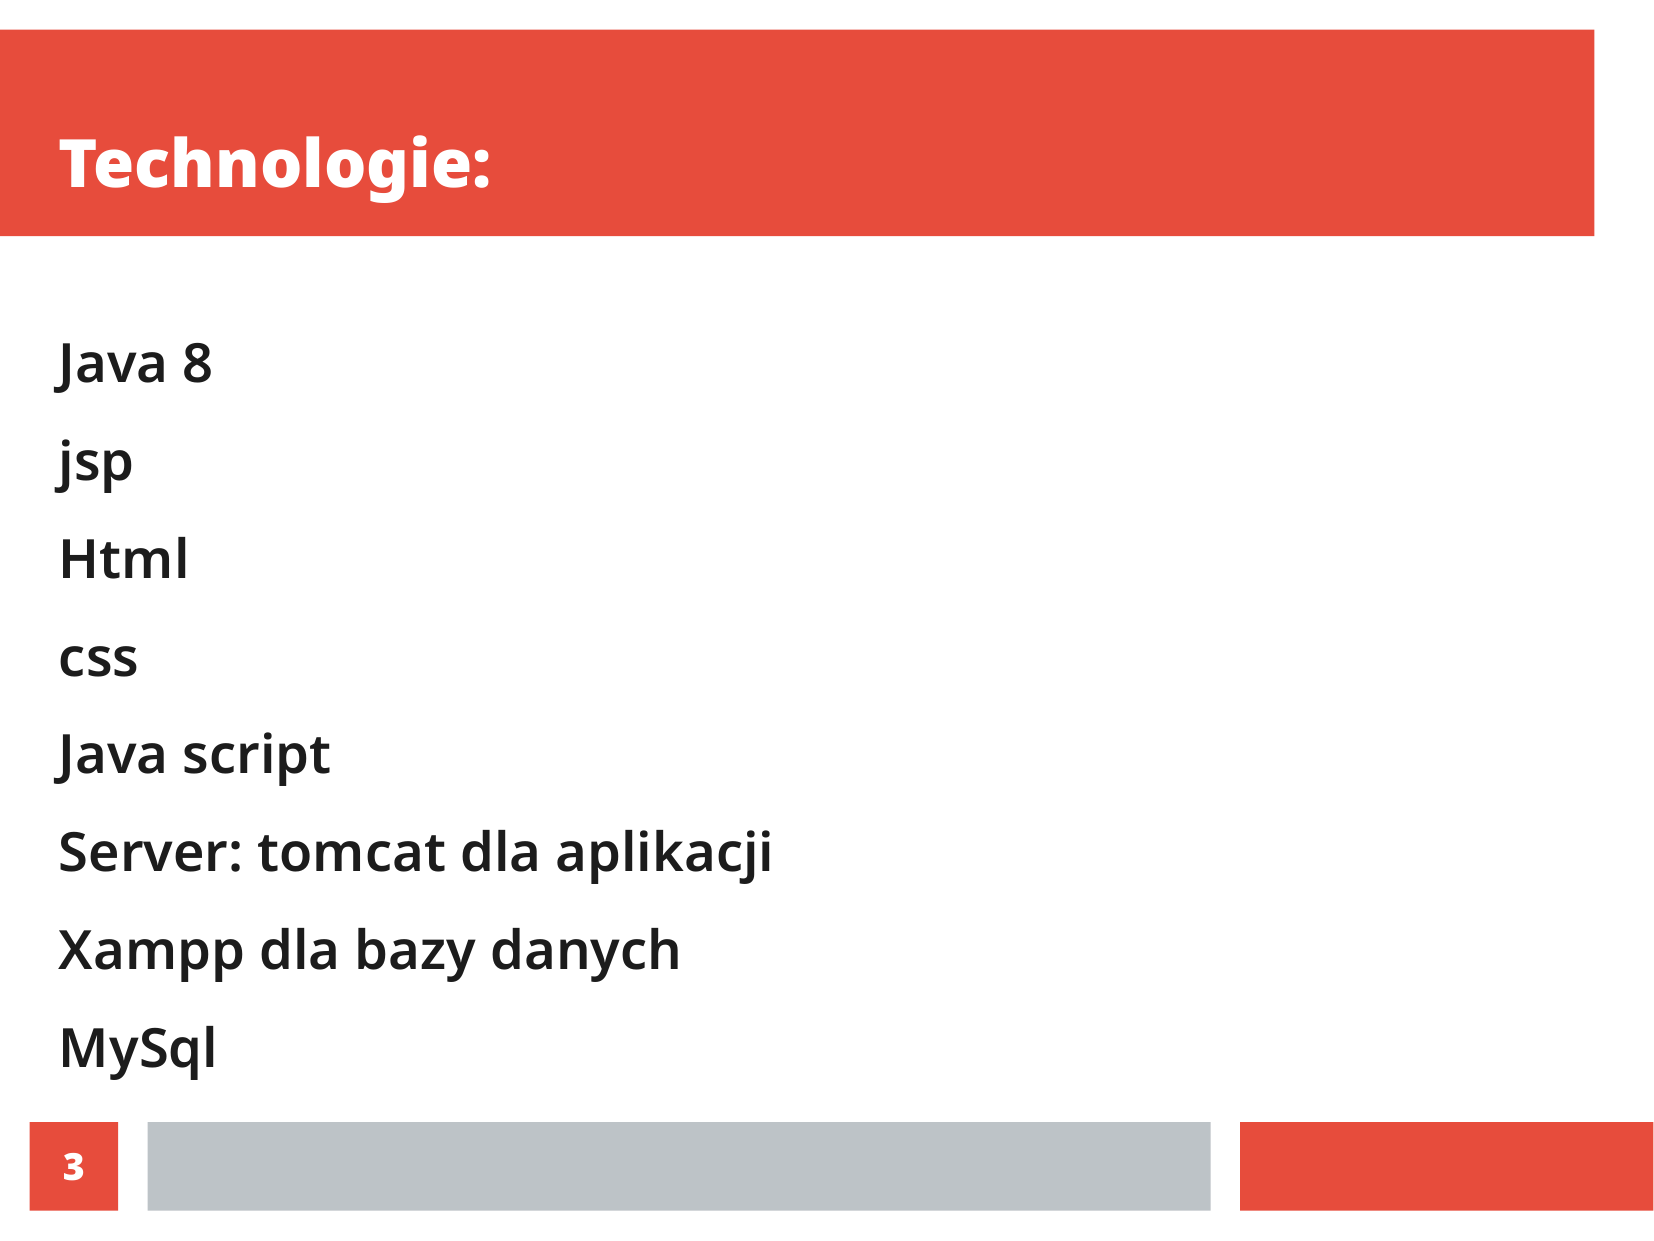

# Technologie:
Java 8
jsp
Html
css
Java script
Server: tomcat dla aplikacji
Xampp dla bazy danych
MySql
3